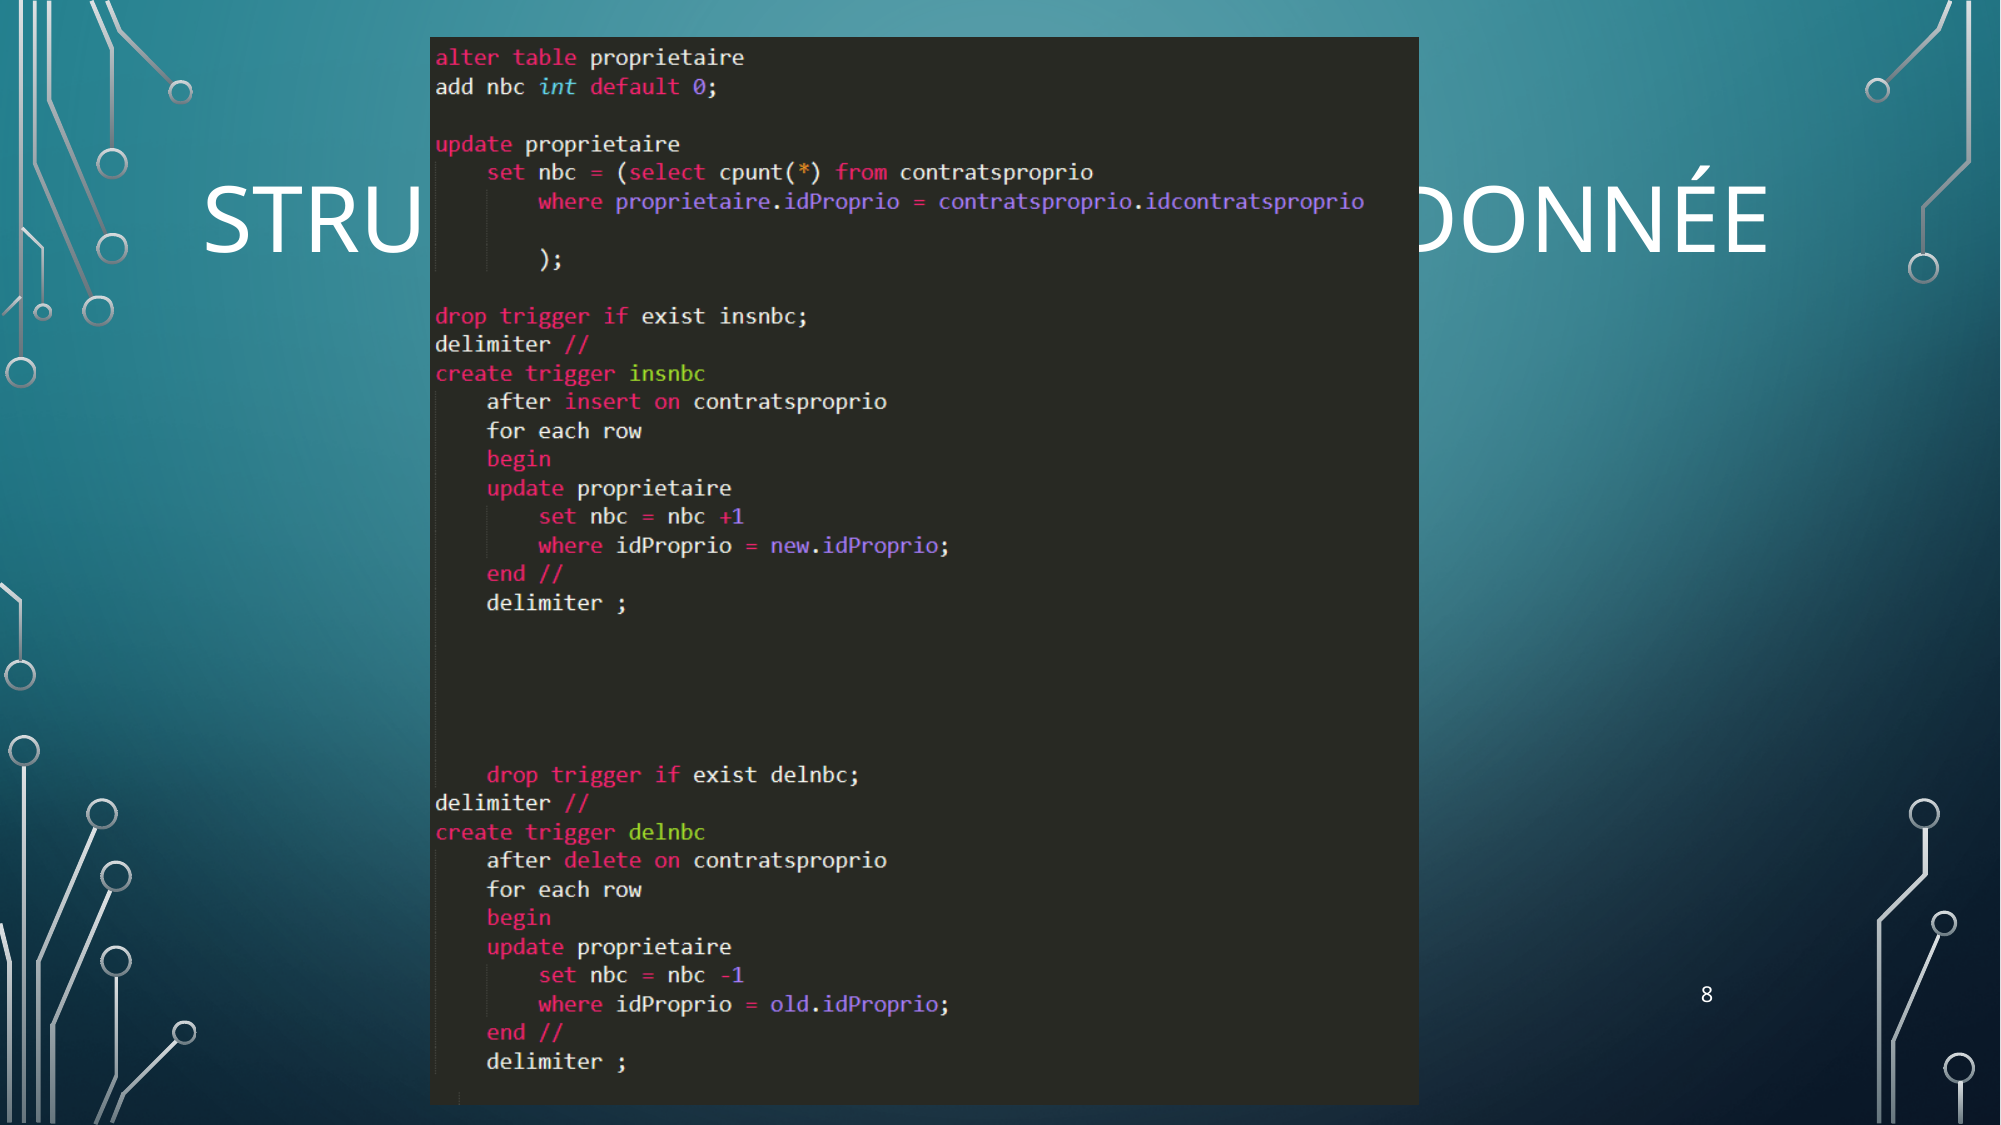

# Structure de la base de donnée
BDD